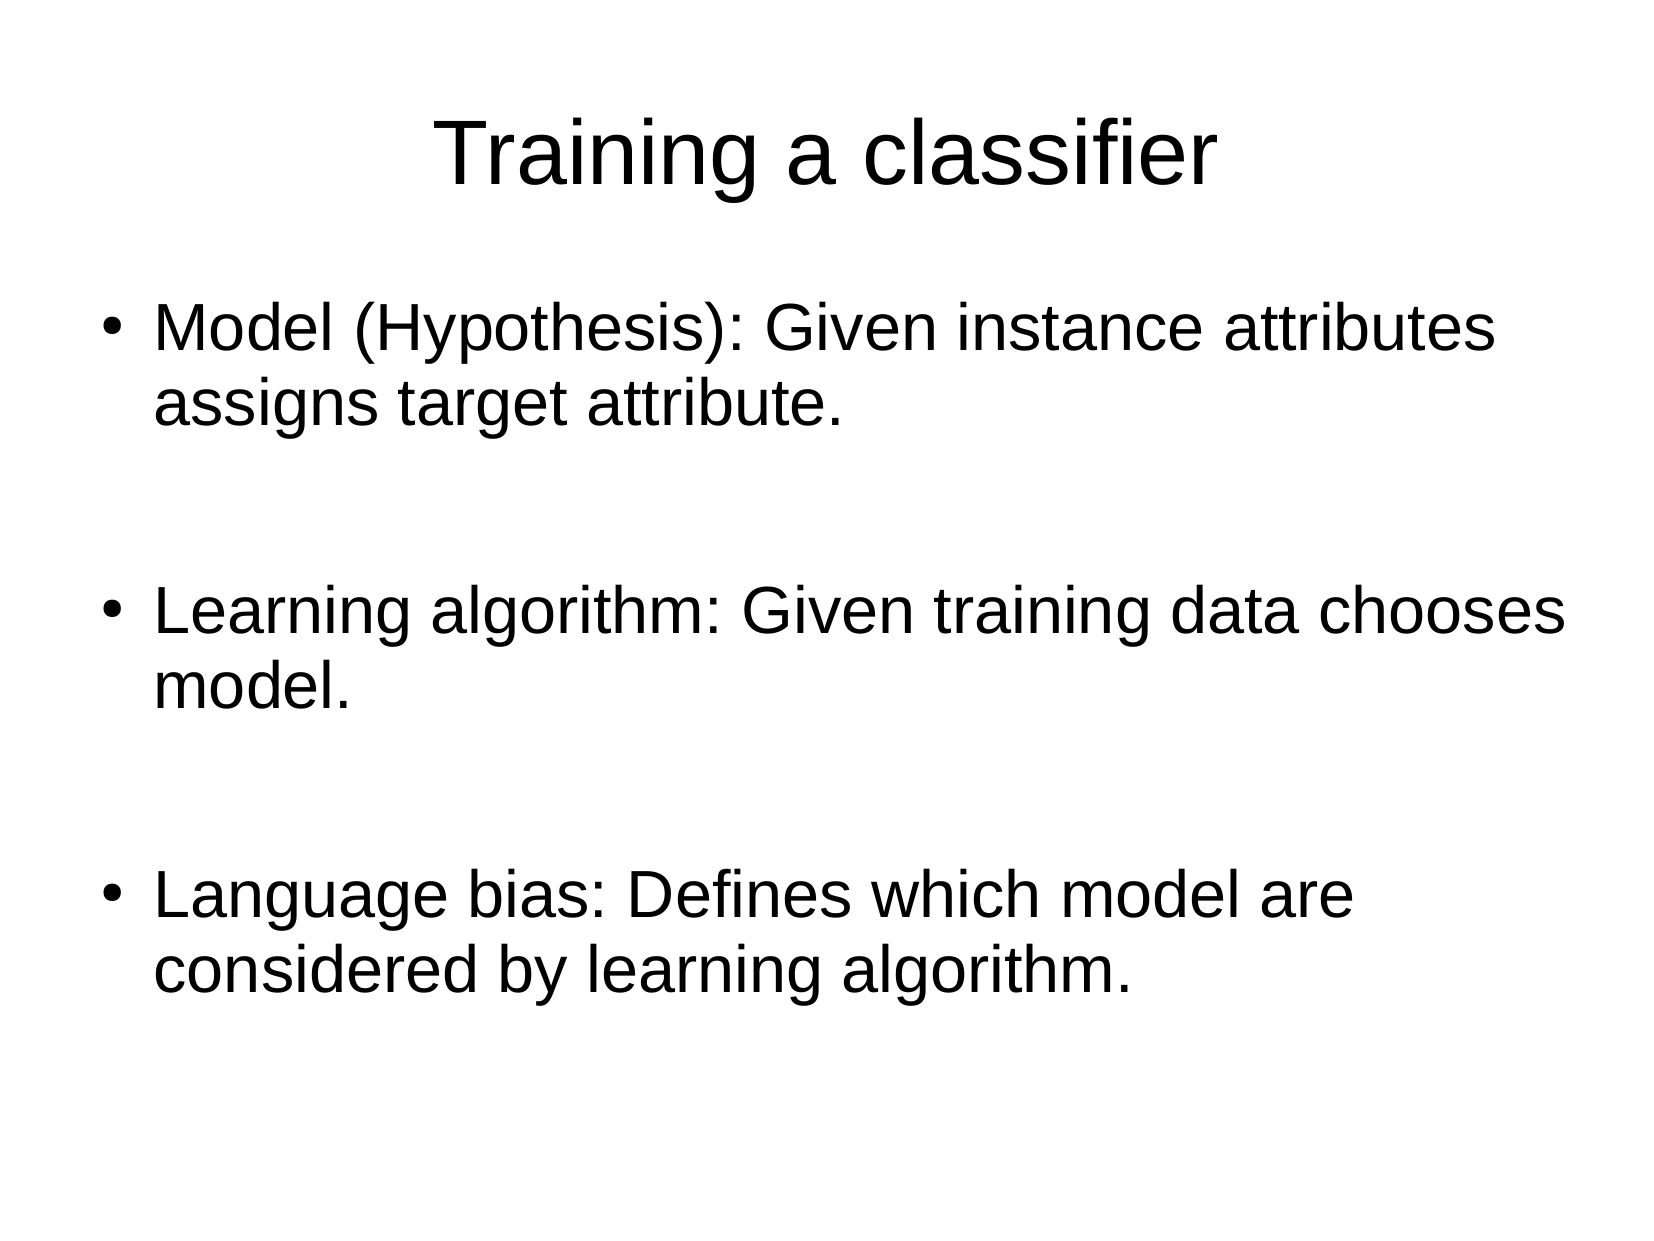

# Training a classifier
Model (Hypothesis): Given instance attributes assigns target attribute.
Learning algorithm: Given training data chooses model.
Language bias: Defines which model are considered by learning algorithm.